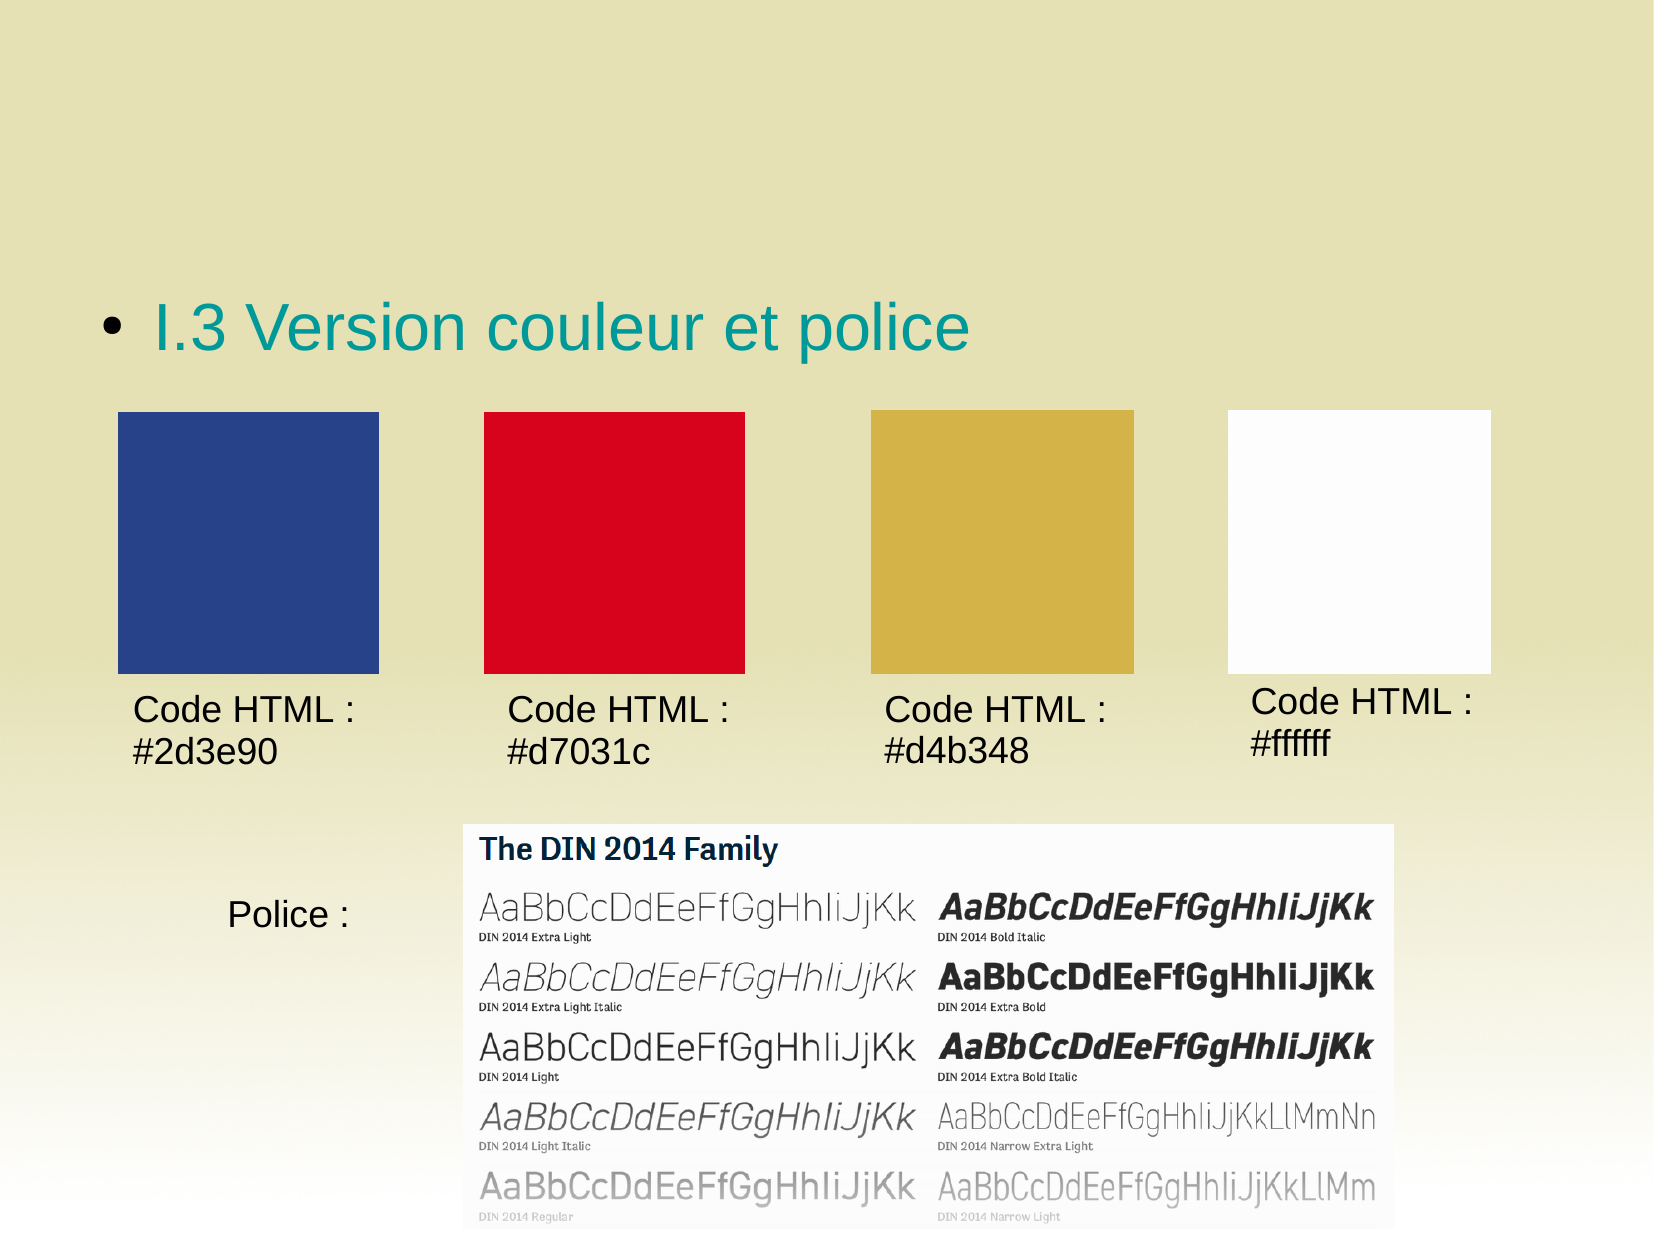

#
I.3 Version couleur et police
Code HTML :
#ffffff
Code HTML :
#d4b348
Code HTML :
#2d3e90
Code HTML :
#d7031c
Police :